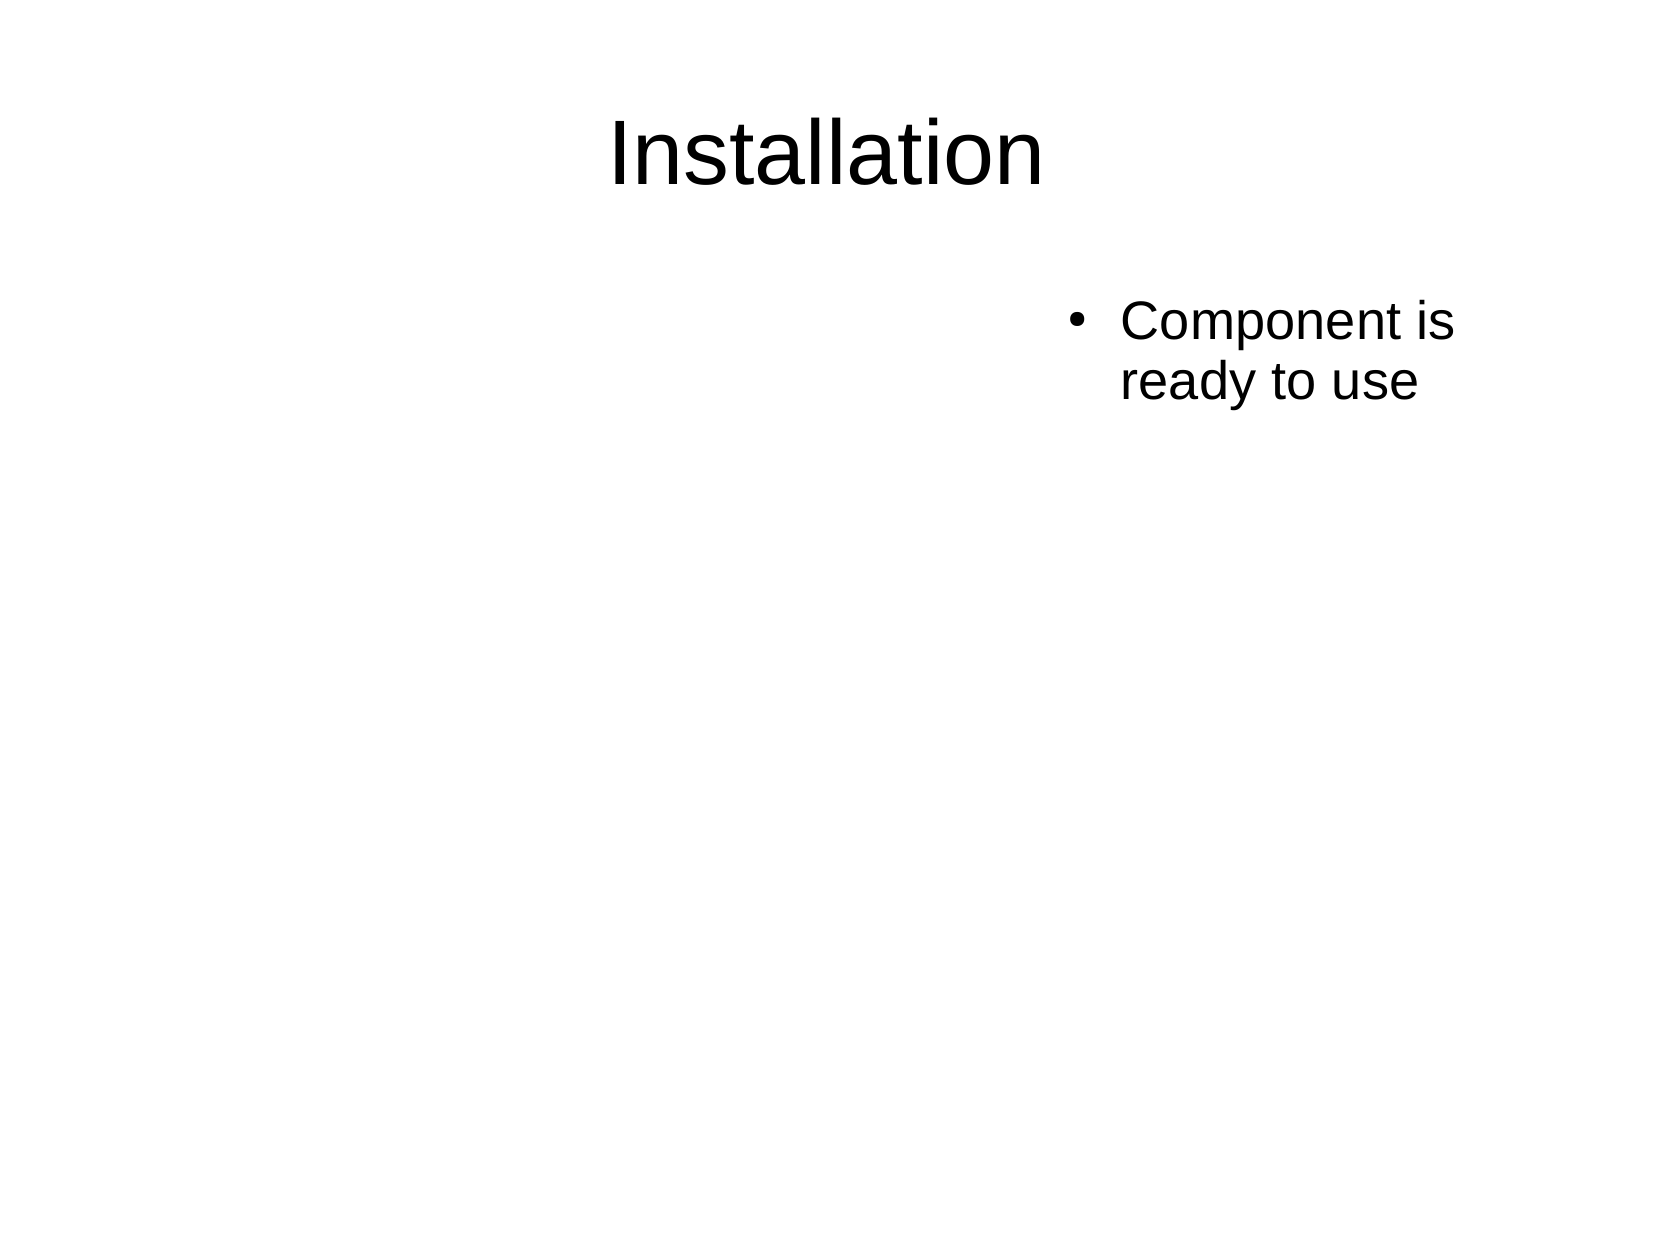

# Installation
Component is ready to use